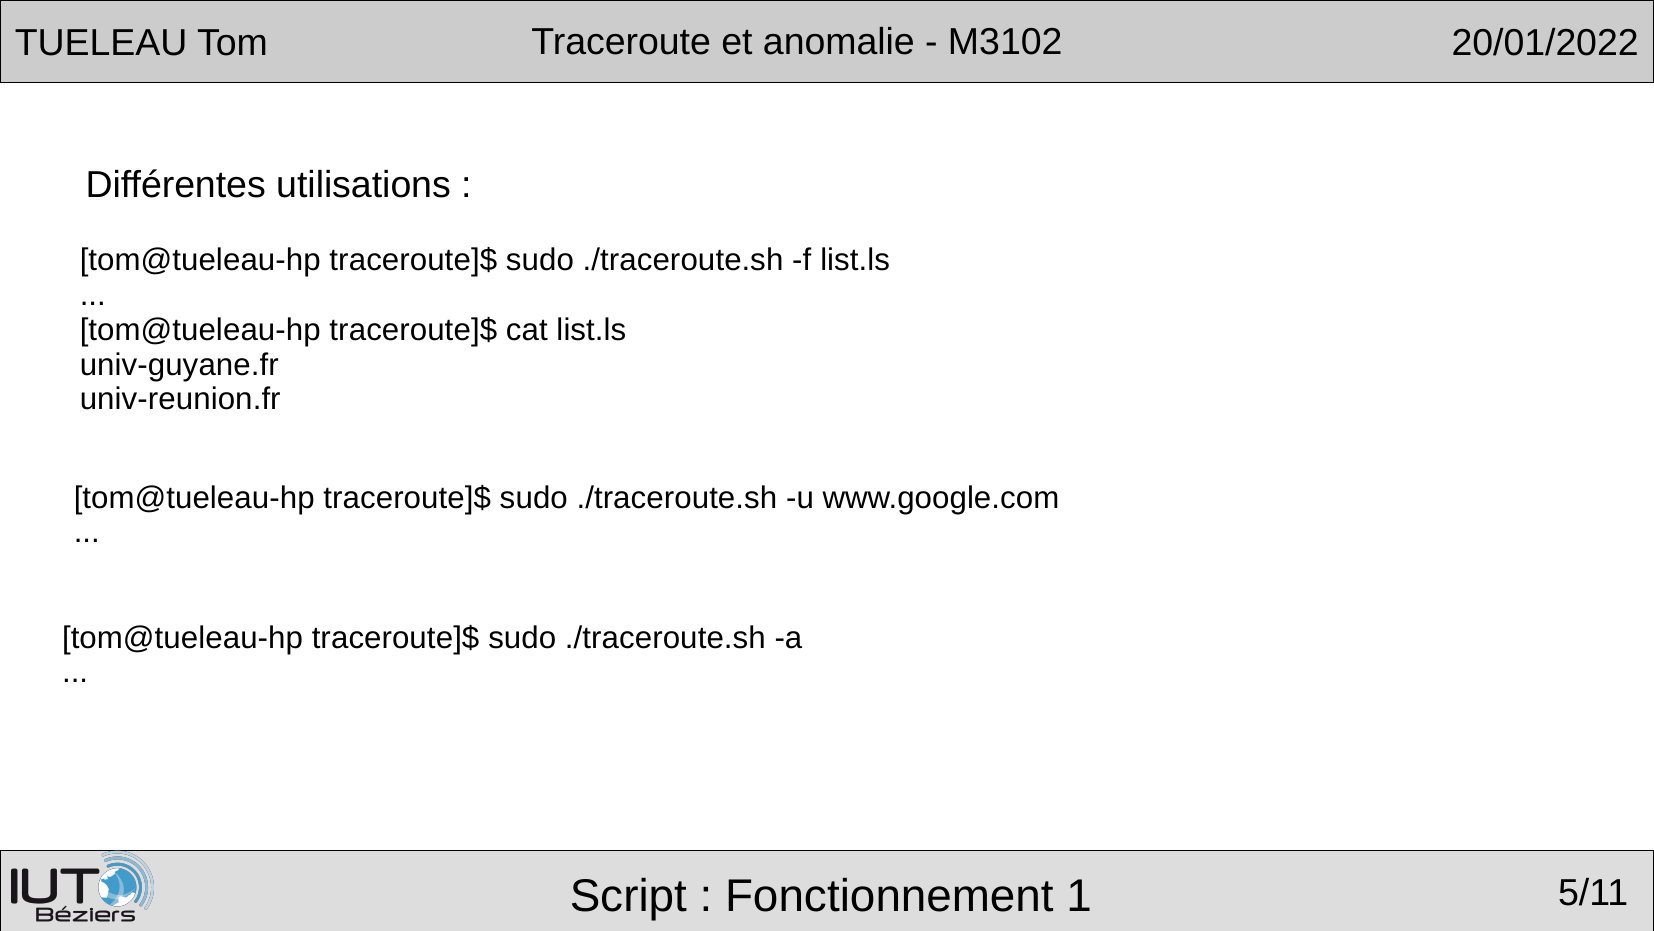

Différentes utilisations :
[tom@tueleau-hp traceroute]$ sudo ./traceroute.sh -f list.ls
...
[tom@tueleau-hp traceroute]$ cat list.ls
univ-guyane.fr
univ-reunion.fr
[tom@tueleau-hp traceroute]$ sudo ./traceroute.sh -u www.google.com
...
[tom@tueleau-hp traceroute]$ sudo ./traceroute.sh -a
...
Script : Fonctionnement 1